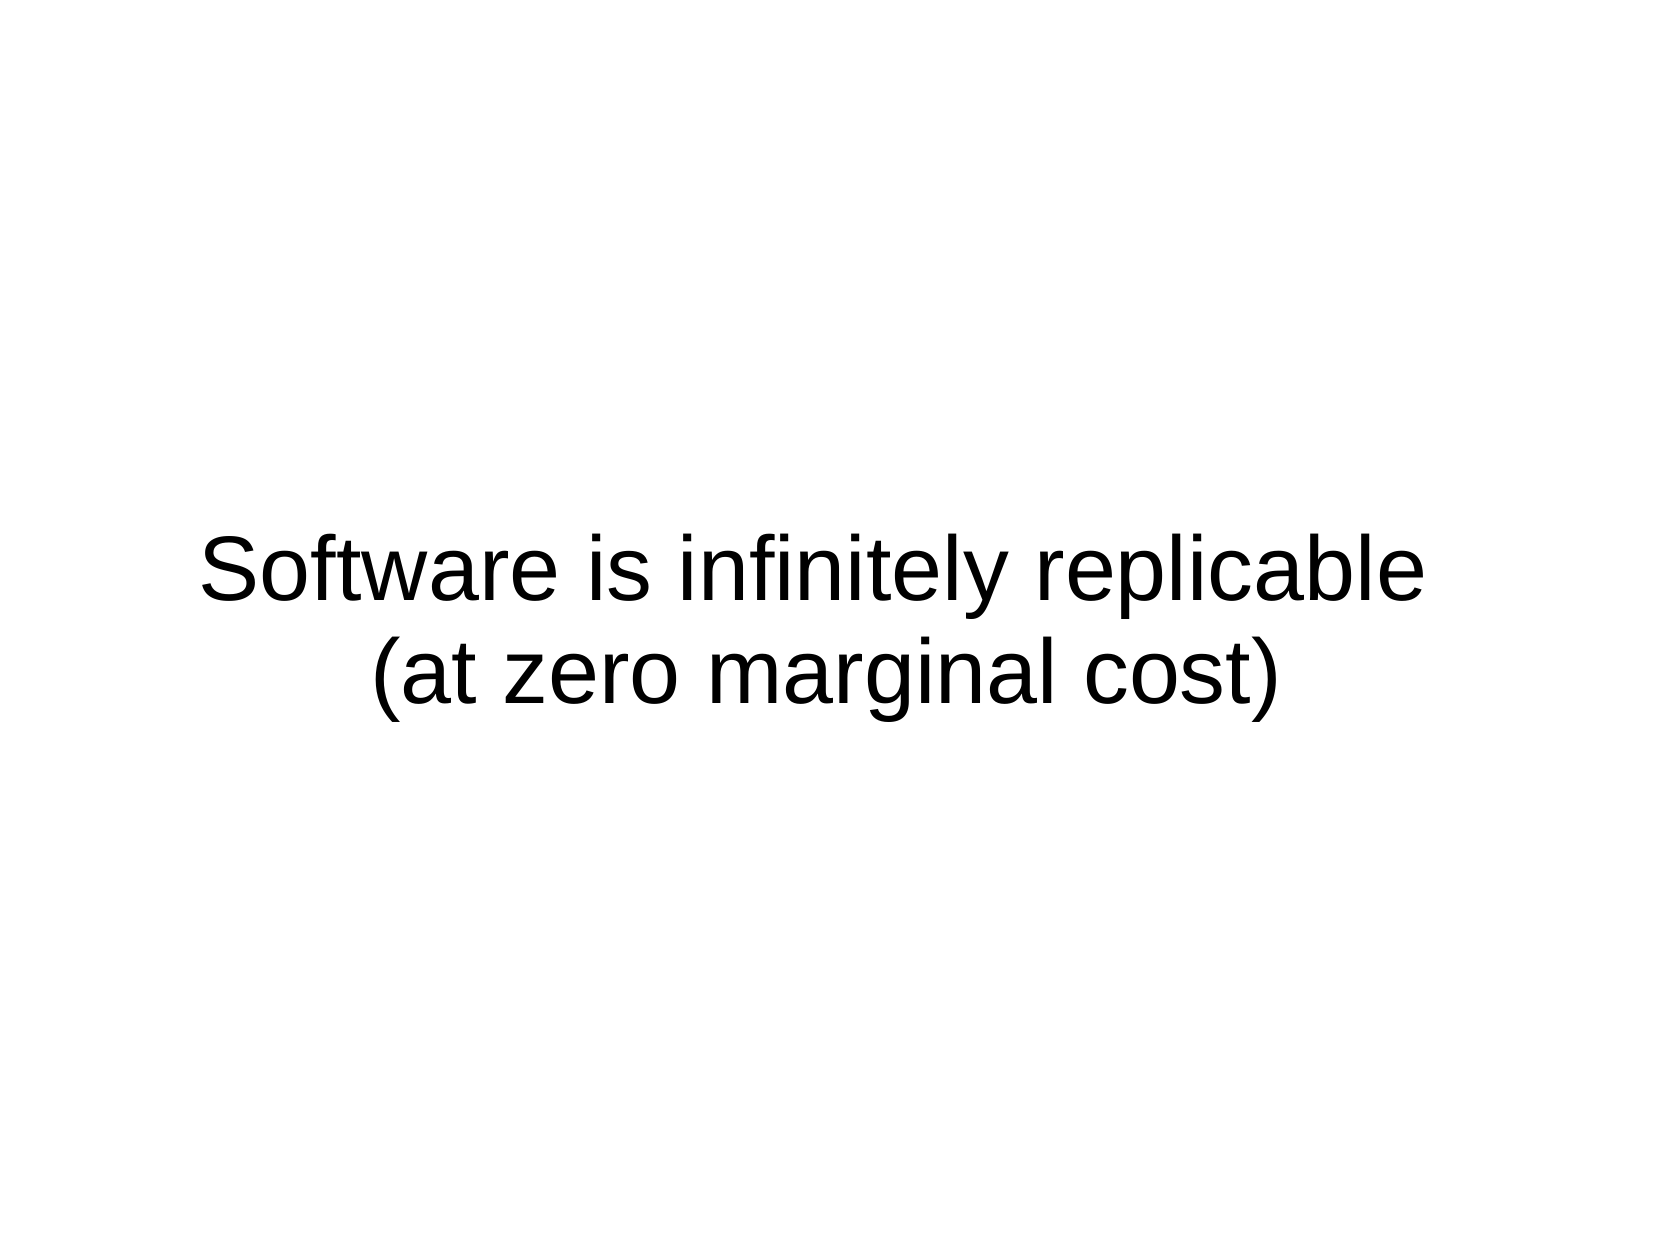

# Software is infinitely replicable (at zero marginal cost)